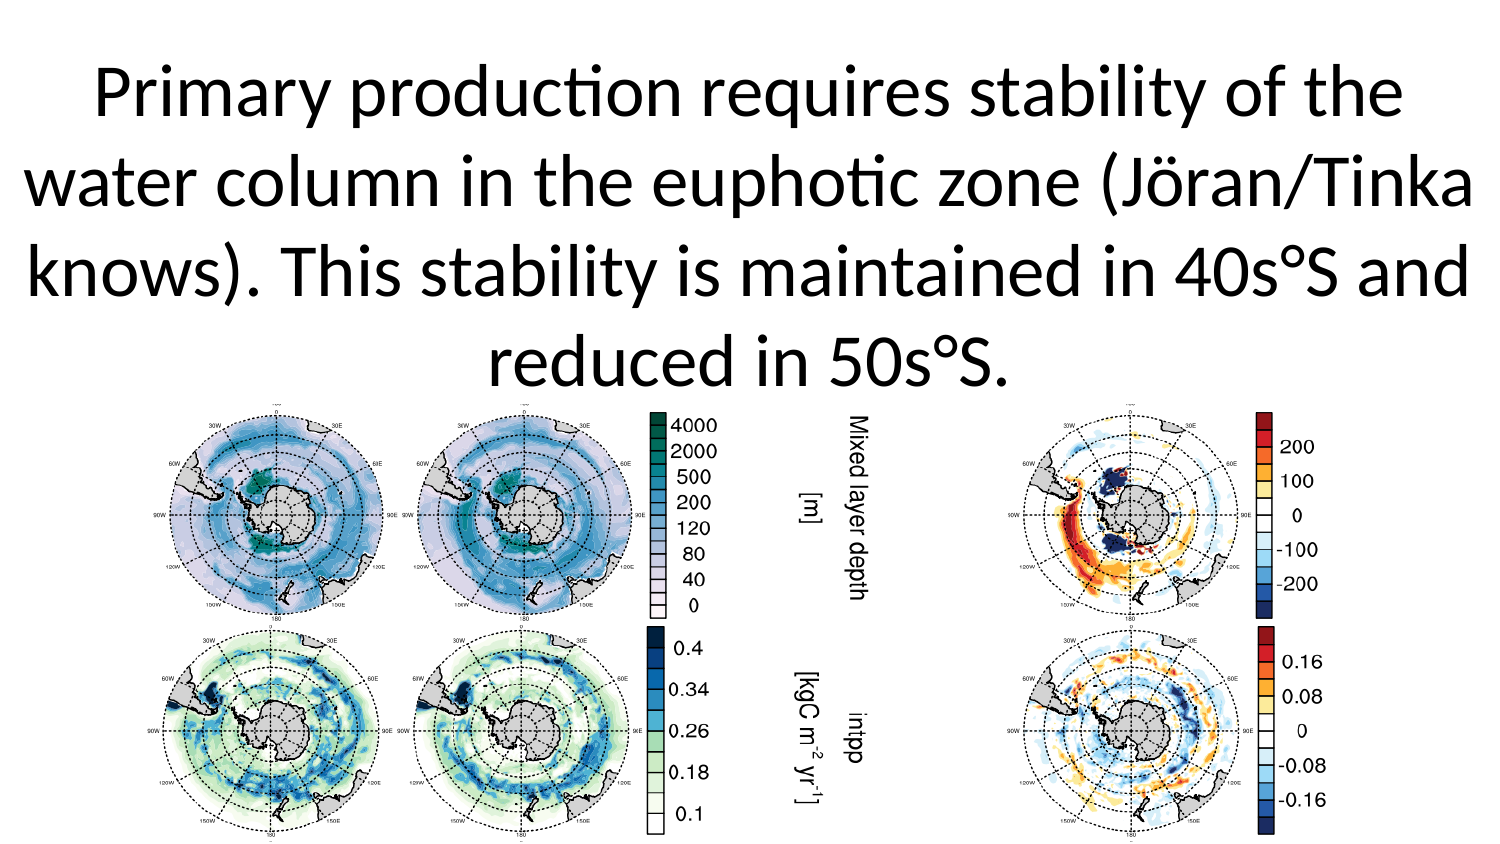

# Primary production requires stability of the water column in the euphotic zone (Jöran/Tinka knows). This stability is maintained in 40s°S and reduced in 50s°S.